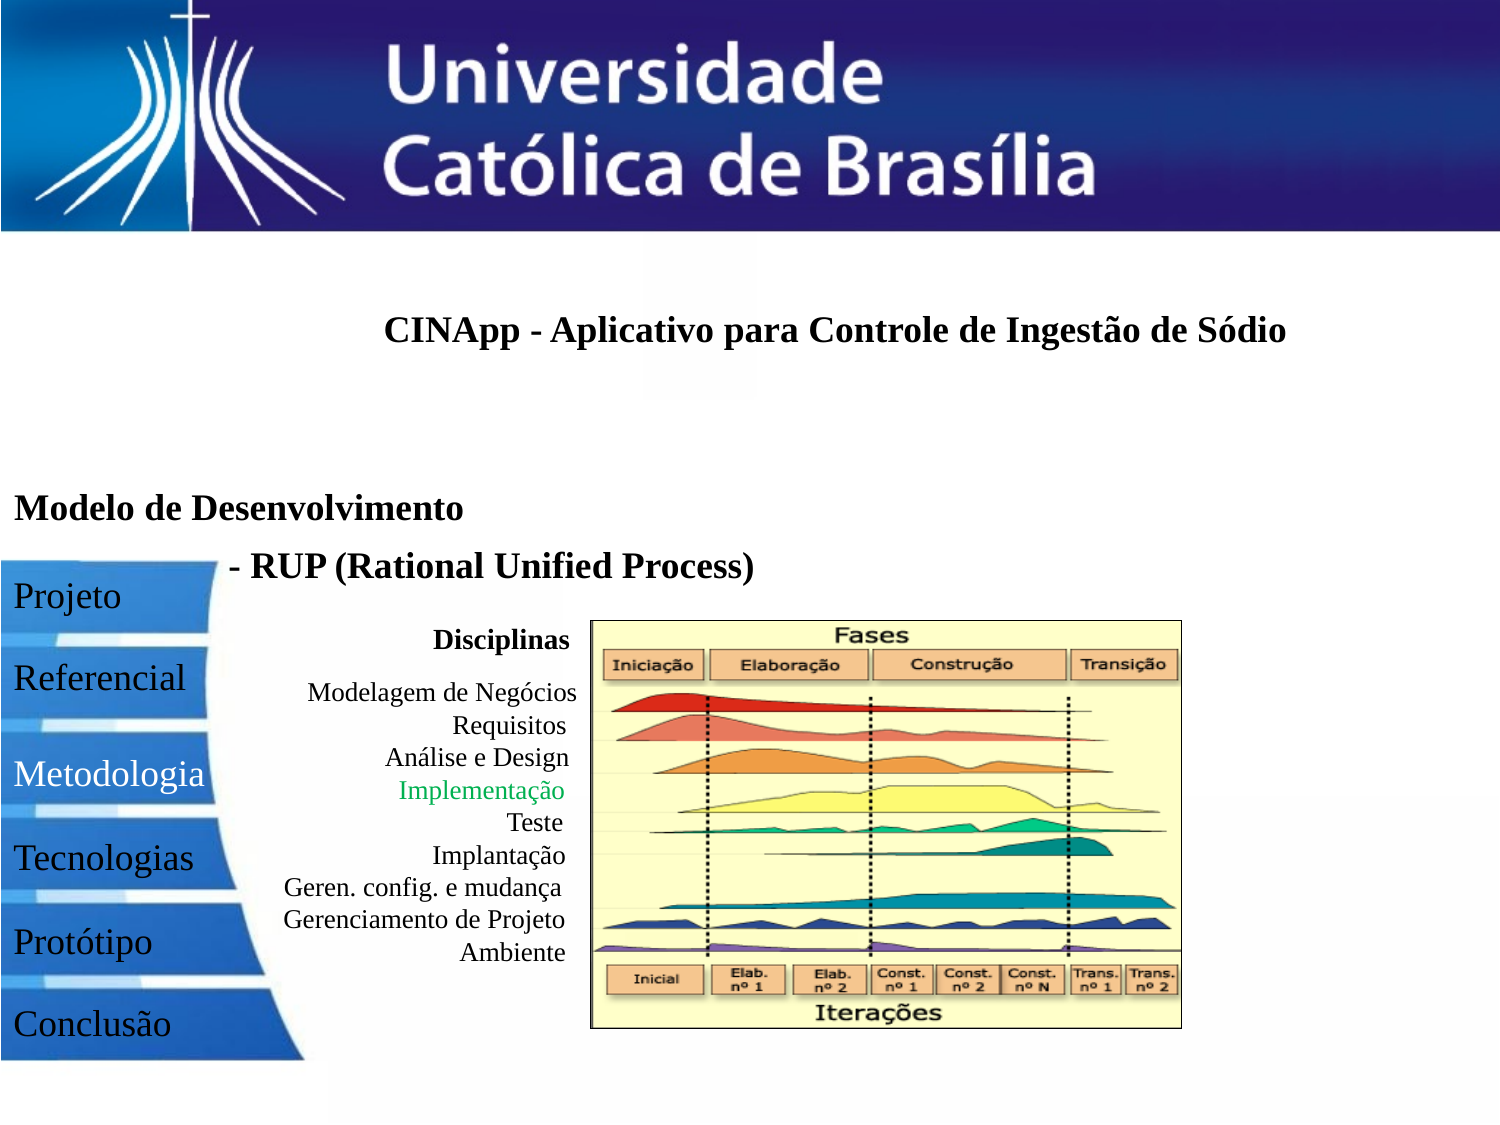

#
| CINApp - Aplicativo para Controle de Ingestão de Sódio |
| --- |
| Modelo de Desenvolvimento |
| --- |
| - RUP (Rational Unified Process) |
| --- |
| Projeto |
| --- |
| Referencial |
| Metodologia |
| Tecnologias |
| Protótipo |
| Conclusão |
 Disciplinas
 Modelagem de Negócios
 Requisitos
 Análise e Design
 Implementação
 Teste
 Implantação
 Geren. config. e mudança
	 Gerenciamento de Projeto
 Ambiente